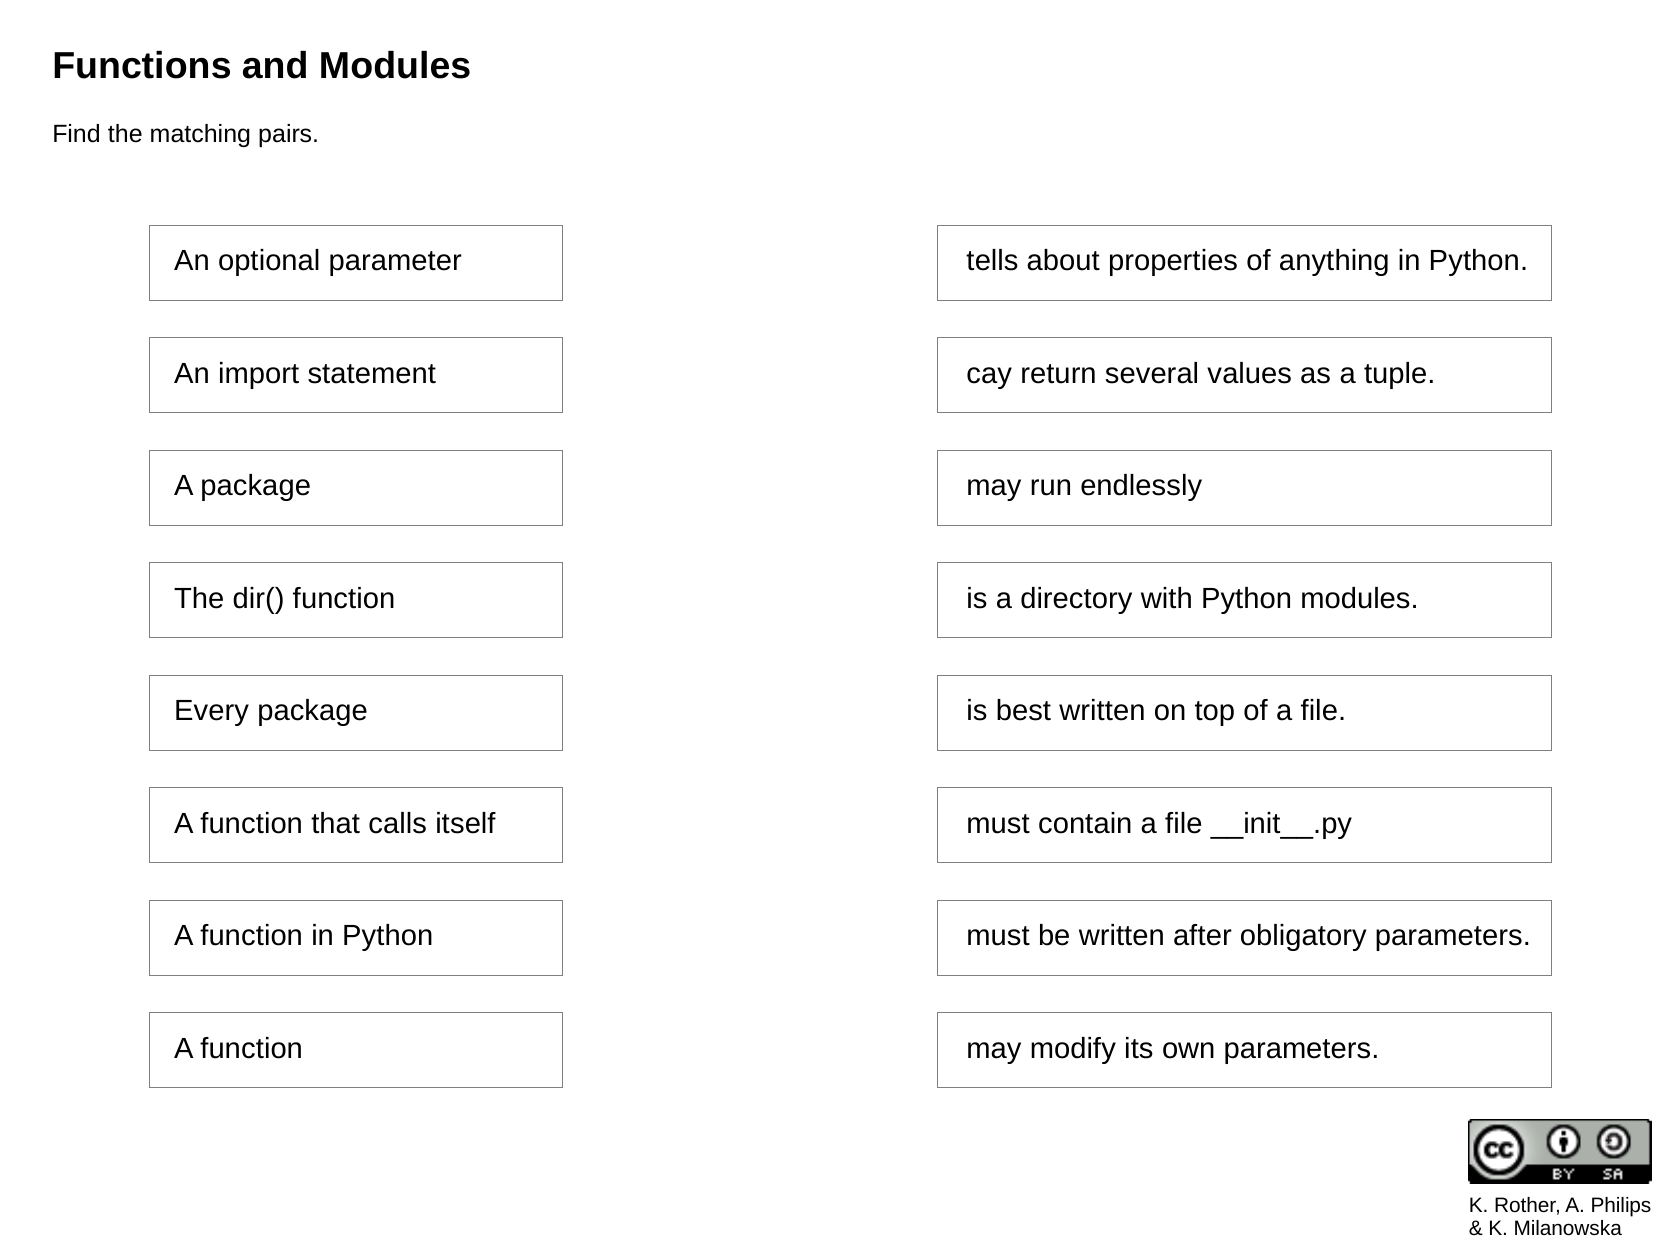

Functions and Modules
Find the matching pairs.
An optional parameter
tells about properties of anything in Python.
An import statement
cay return several values as a tuple.
A package
may run endlessly
The dir() function
is a directory with Python modules.
Every package
is best written on top of a file.
A function that calls itself
must contain a file __init__.py
A function in Python
must be written after obligatory parameters.
A function
may modify its own parameters.